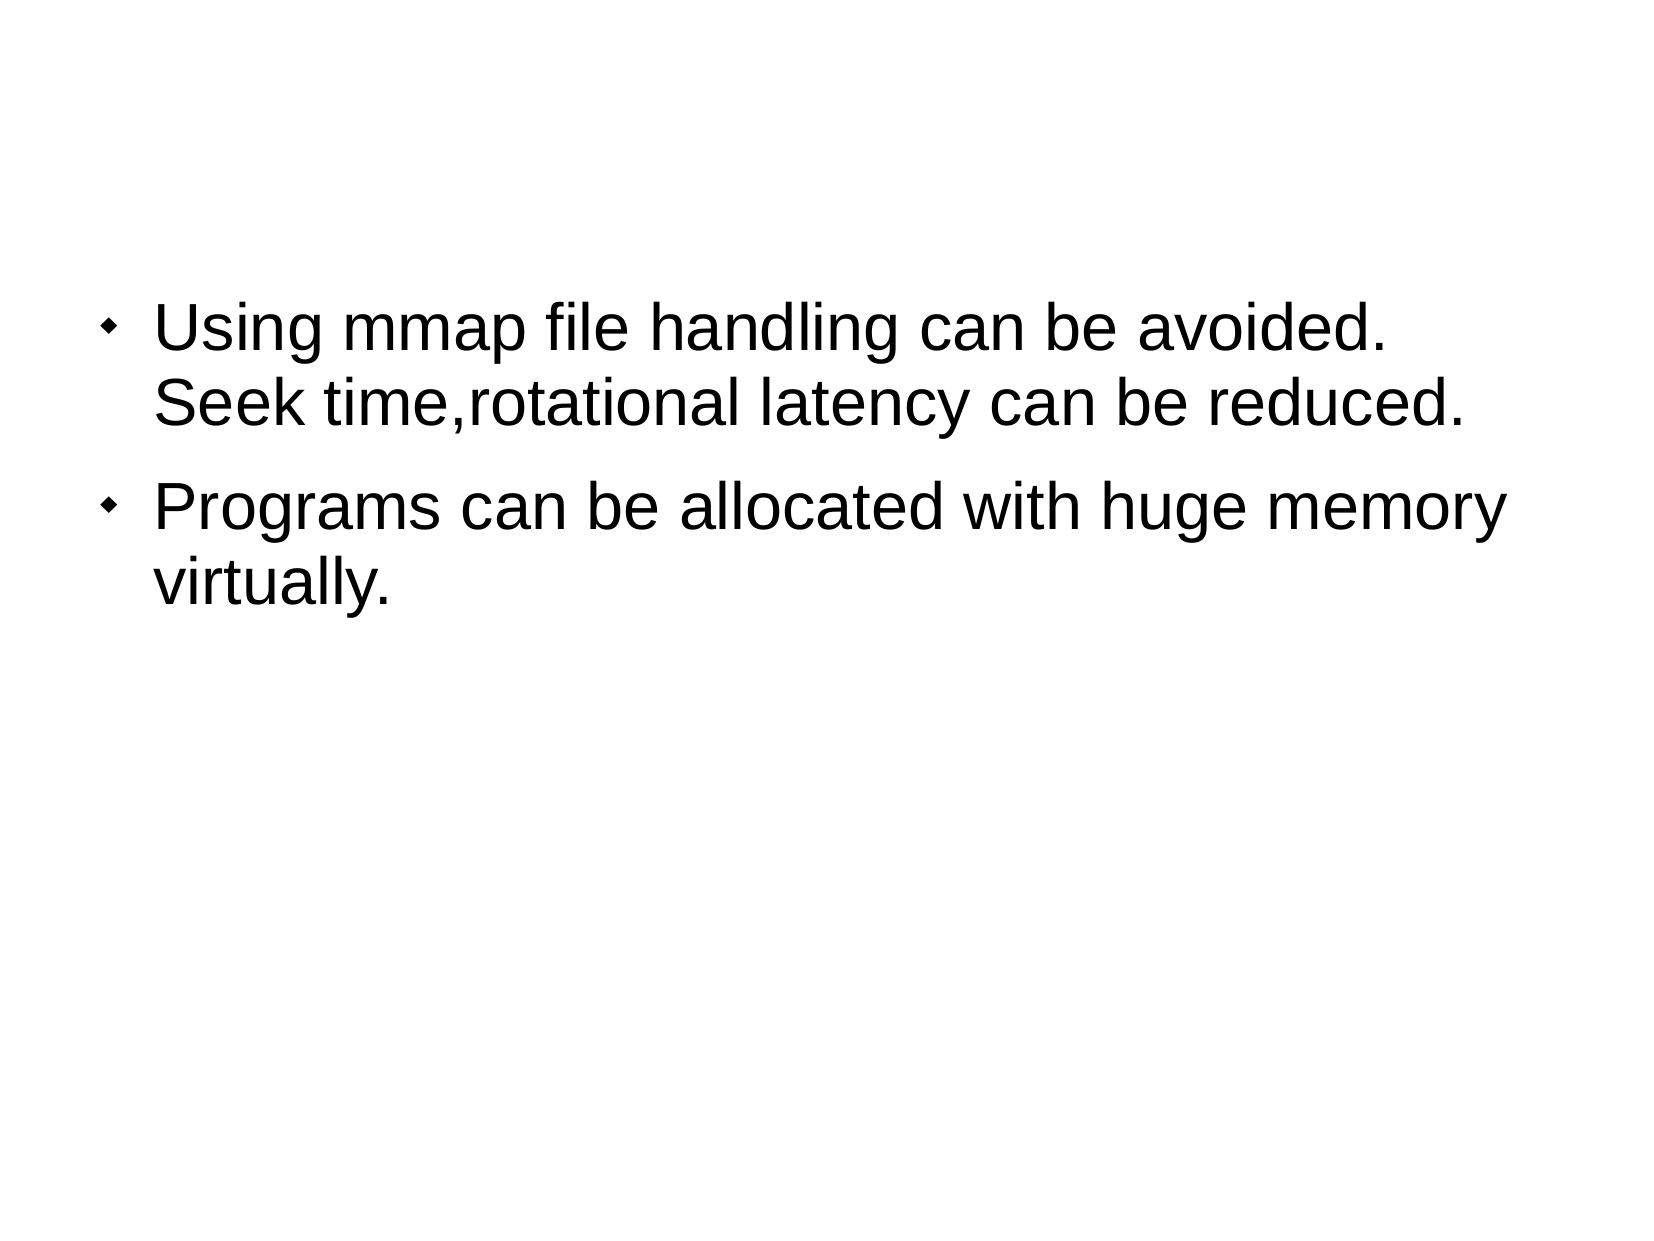

#
Using mmap file handling can be avoided. Seek time,rotational latency can be reduced.
Programs can be allocated with huge memory virtually.